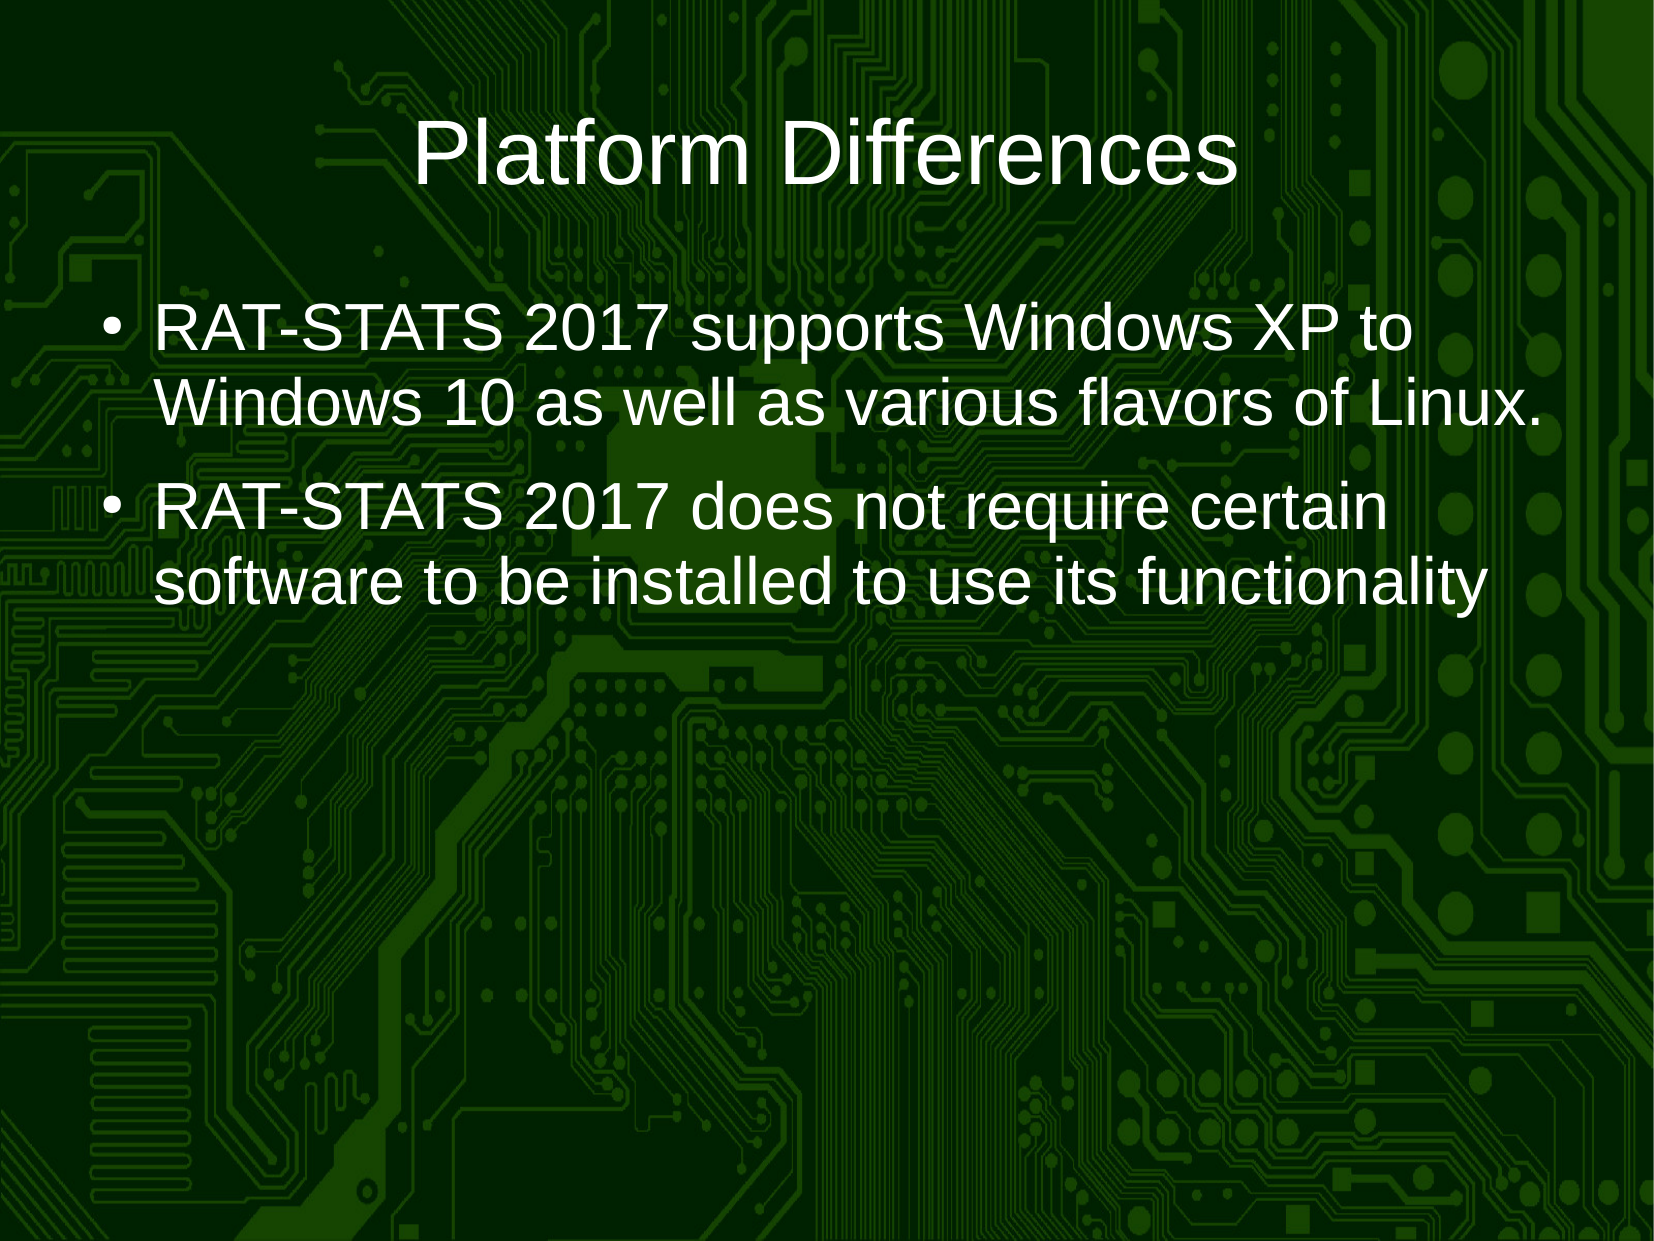

# Platform Differences
RAT-STATS 2017 supports Windows XP to Windows 10 as well as various flavors of Linux.
RAT-STATS 2017 does not require certain software to be installed to use its functionality